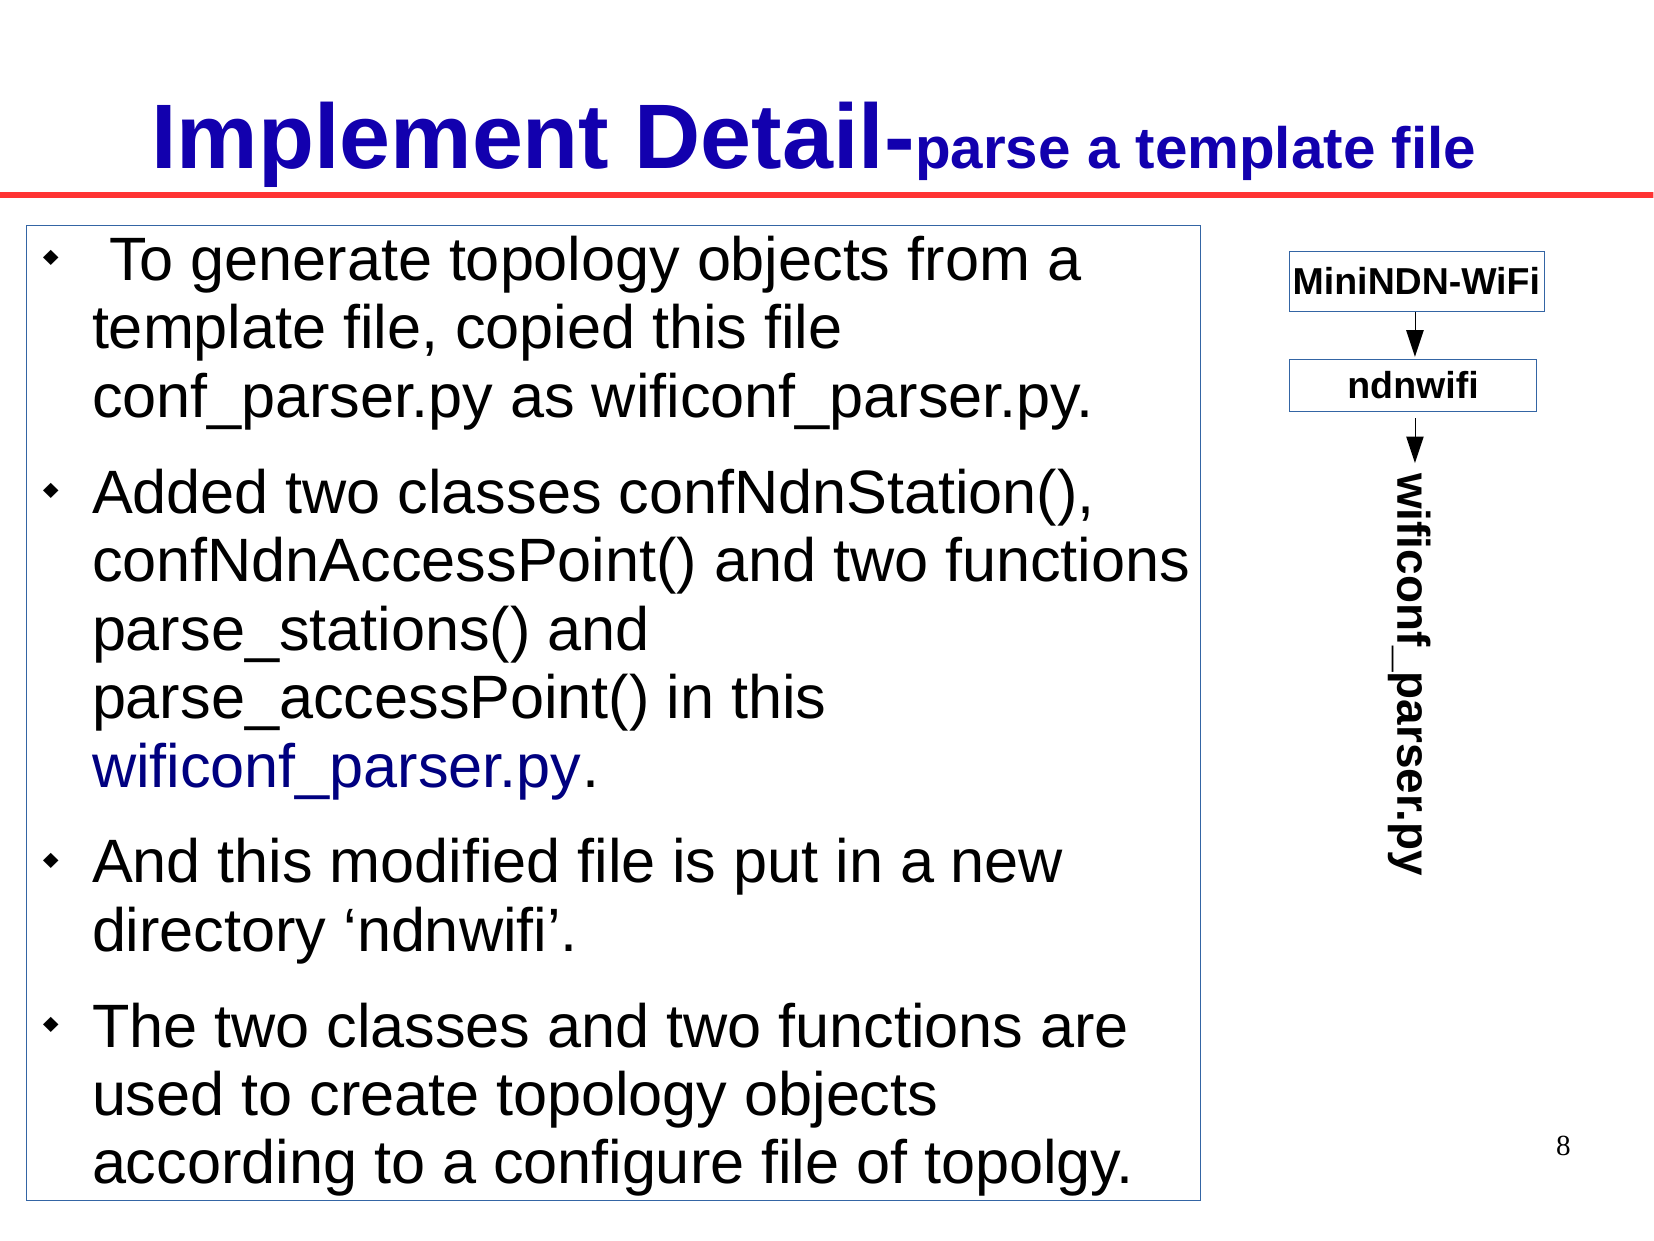

Implement Detail-parse a template file
# To generate topology objects from a template file, copied this file conf_parser.py as wificonf_parser.py.
Added two classes confNdnStation(), confNdnAccessPoint() and two functions parse_stations() and parse_accessPoint() in this wificonf_parser.py.
And this modified file is put in a new directory ‘ndnwifi’.
The two classes and two functions are used to create topology objects according to a configure file of topolgy.
MiniNDN-WiFi
ndnwifi
wificonf_parser.py
8